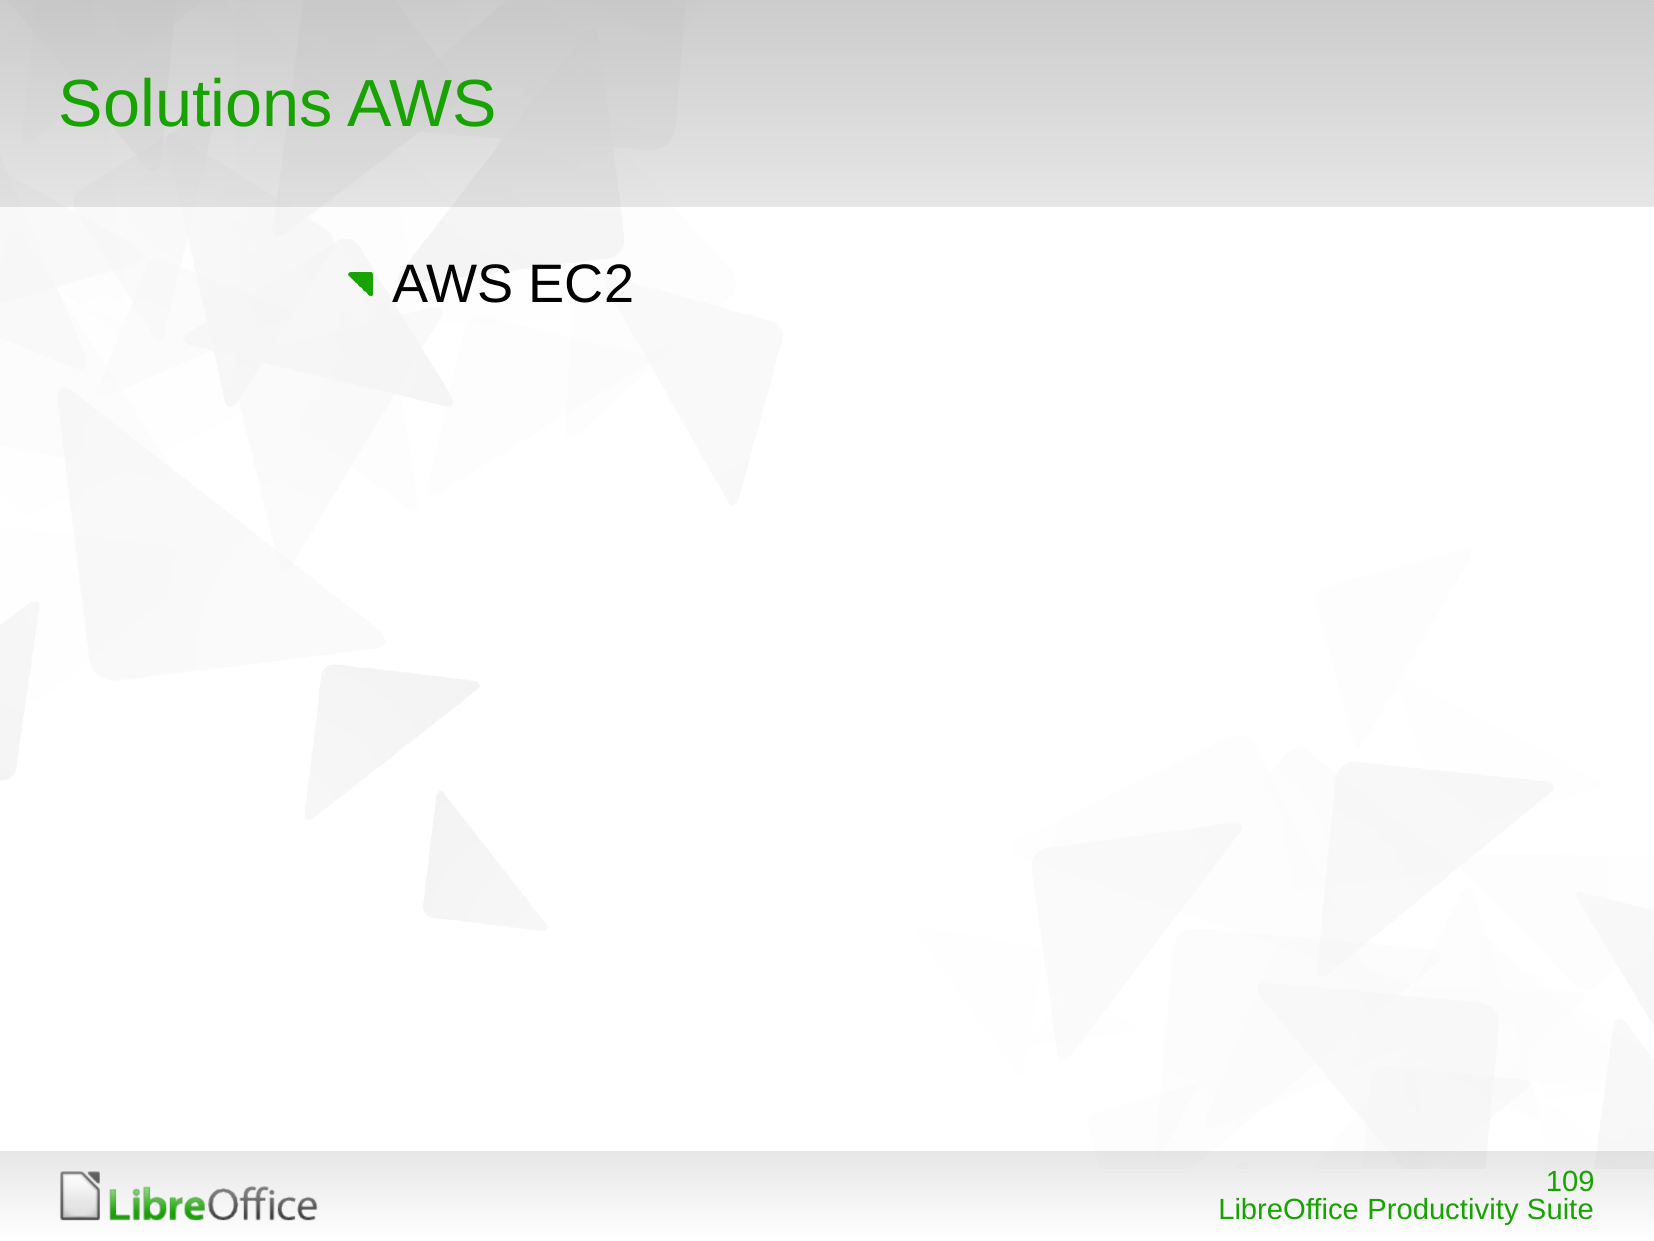

# Solutions AWS
AWS EC2
109
LibreOffice Productivity Suite